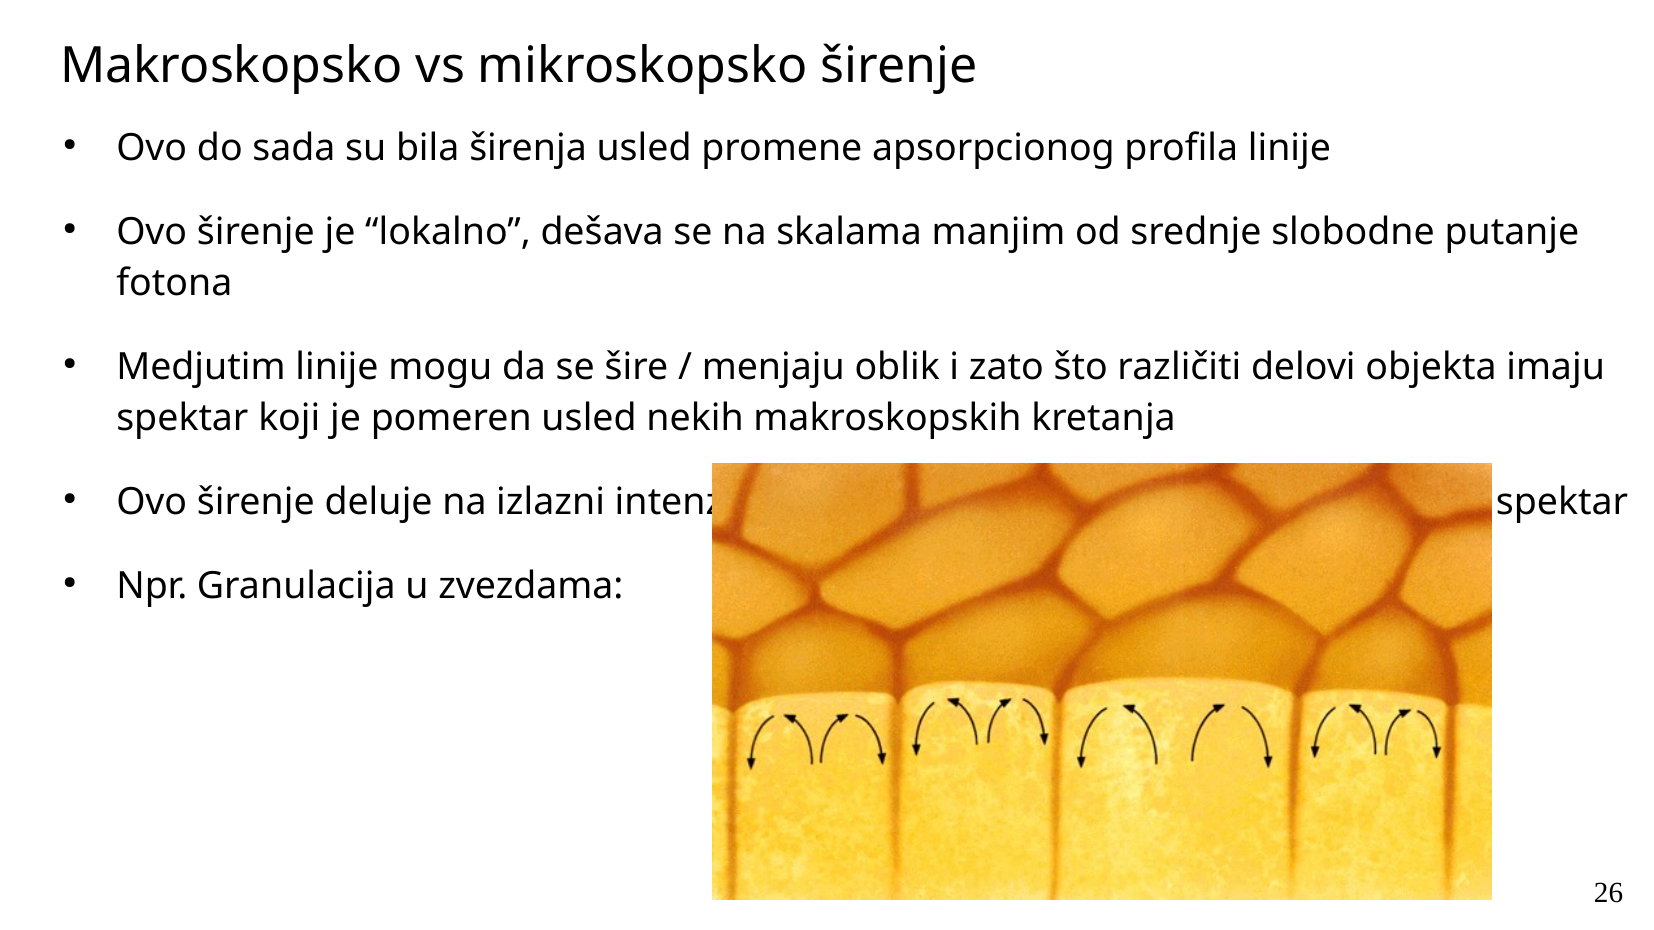

# Makroskopsko vs mikroskopsko širenje
Ovo do sada su bila širenja usled promene apsorpcionog profila linije
Ovo širenje je “lokalno”, dešava se na skalama manjim od srednje slobodne putanje fotona
Medjutim linije mogu da se šire / menjaju oblik i zato što različiti delovi objekta imaju spektar koji je pomeren usled nekih makroskopskih kretanja
Ovo širenje deluje na izlazni intenzitet, u svakom delu objekta nastaje odvojen spektar
Npr. Granulacija u zvezdama:
26